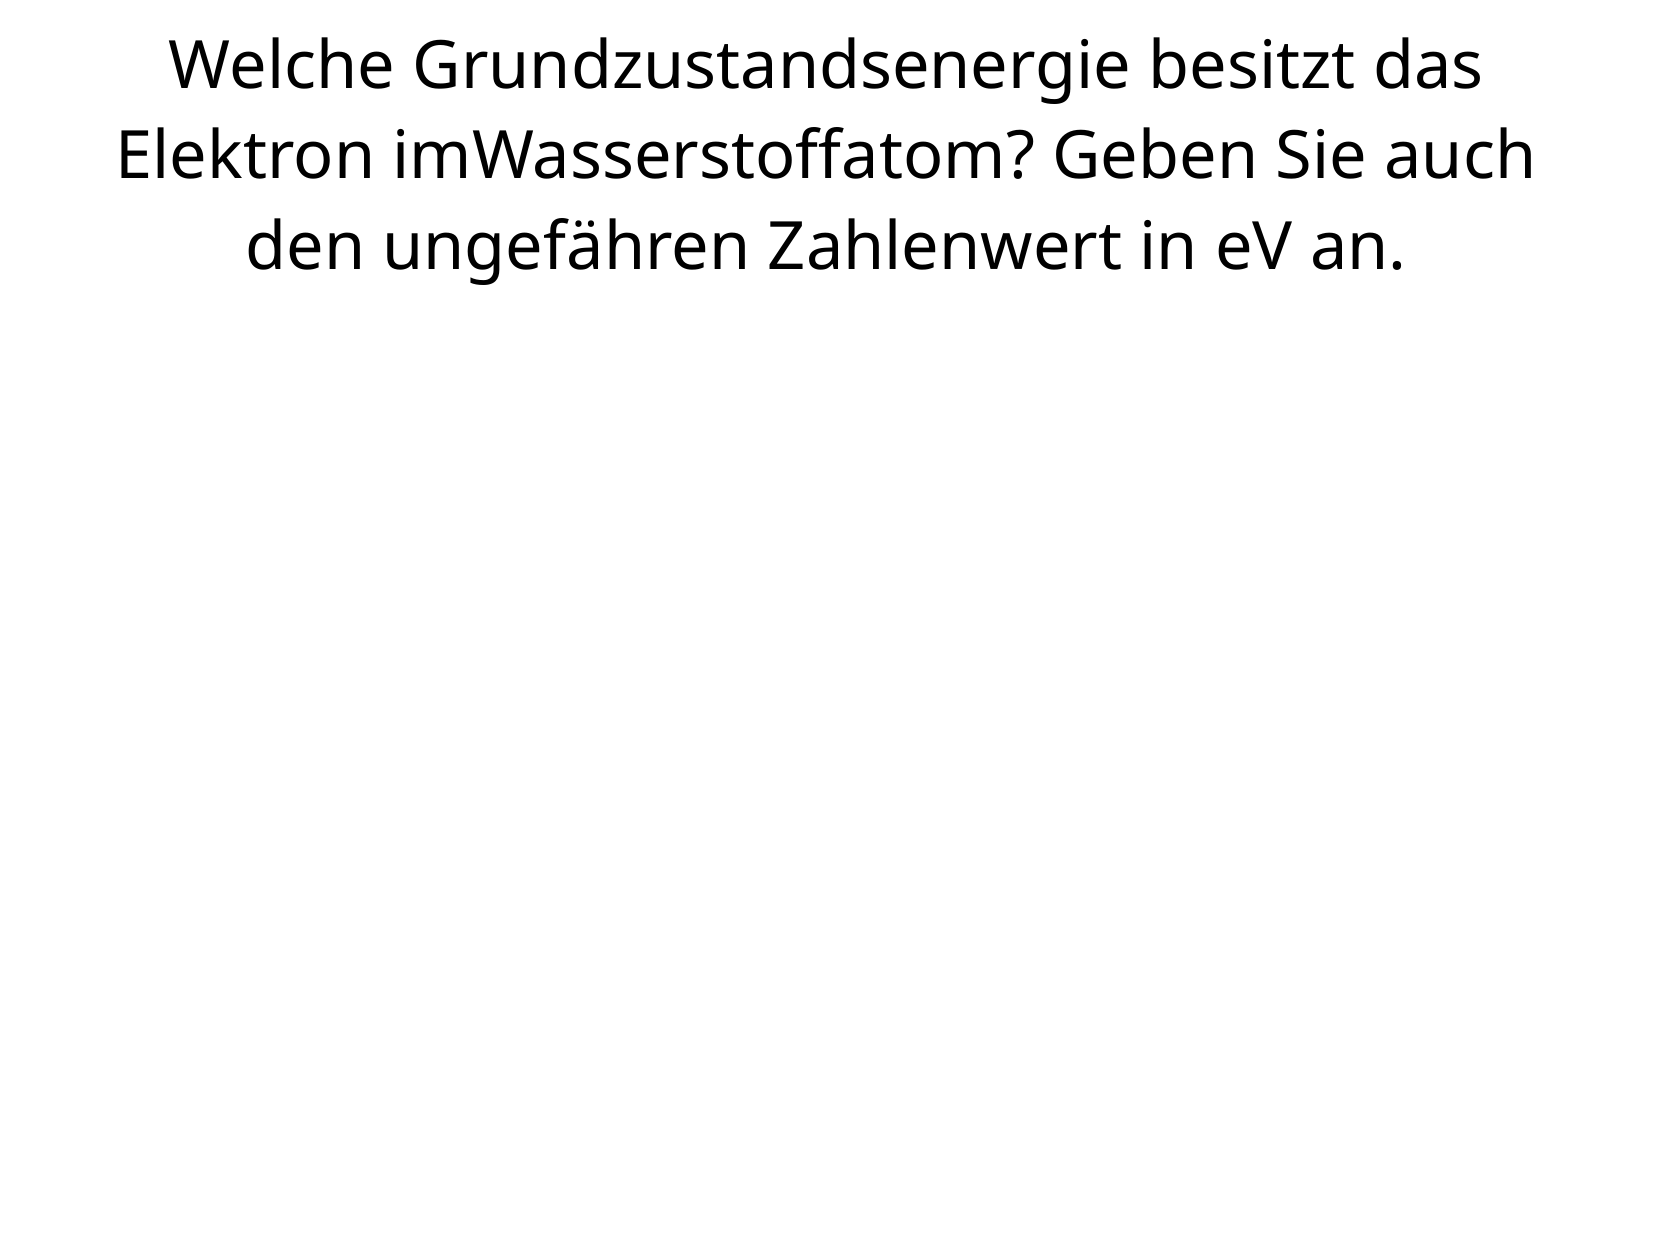

# Welche Grundzustandsenergie besitzt das Elektron imWasserstoffatom? Geben Sie auch den ungefähren Zahlenwert in eV an.